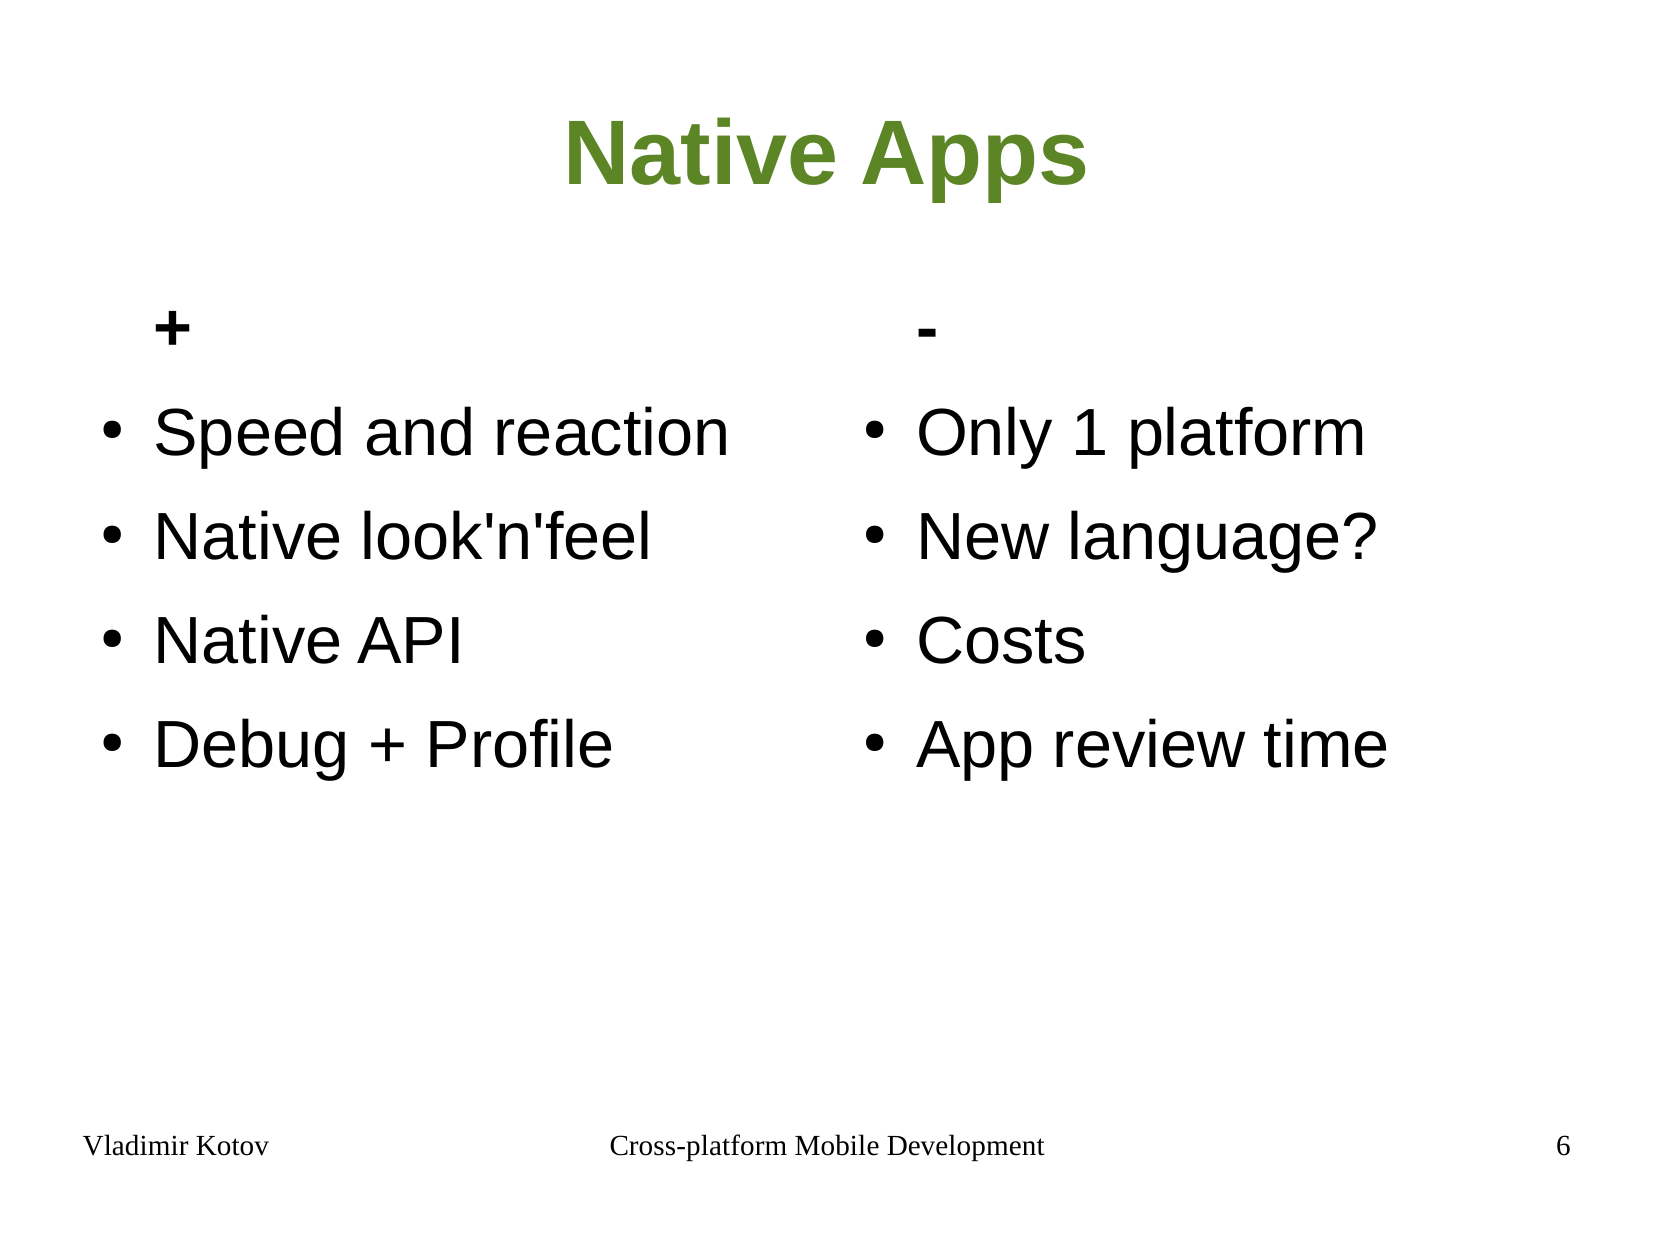

# Native Apps
+
Speed and reaction
Native look'n'feel
Native API
Debug + Profile
-
Only 1 platform
New language?
Costs
App review time
Vladimir Kotov
Cross-platform Mobile Development
6